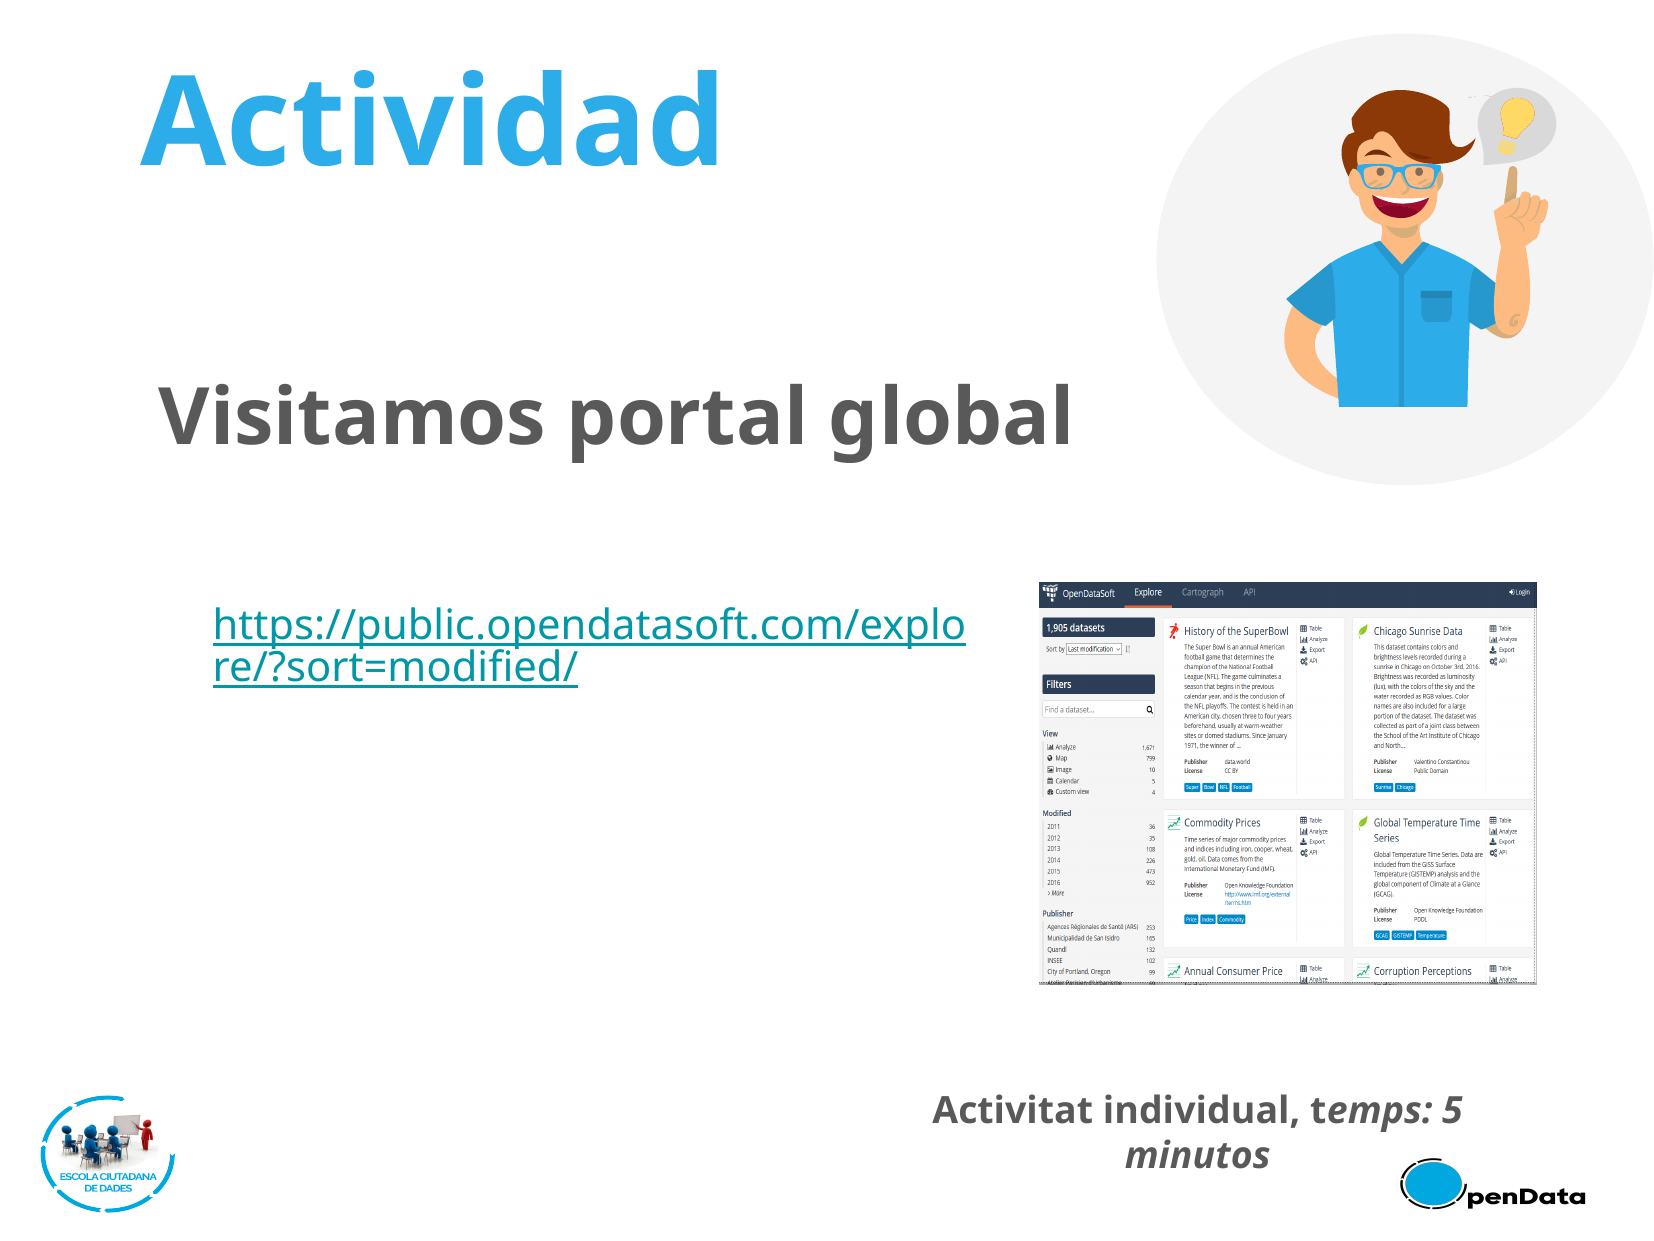

Actividad
Visitamos portal global
https://public.opendatasoft.com/explore/?sort=modified/
Activitat individual, temps: 5 minutos